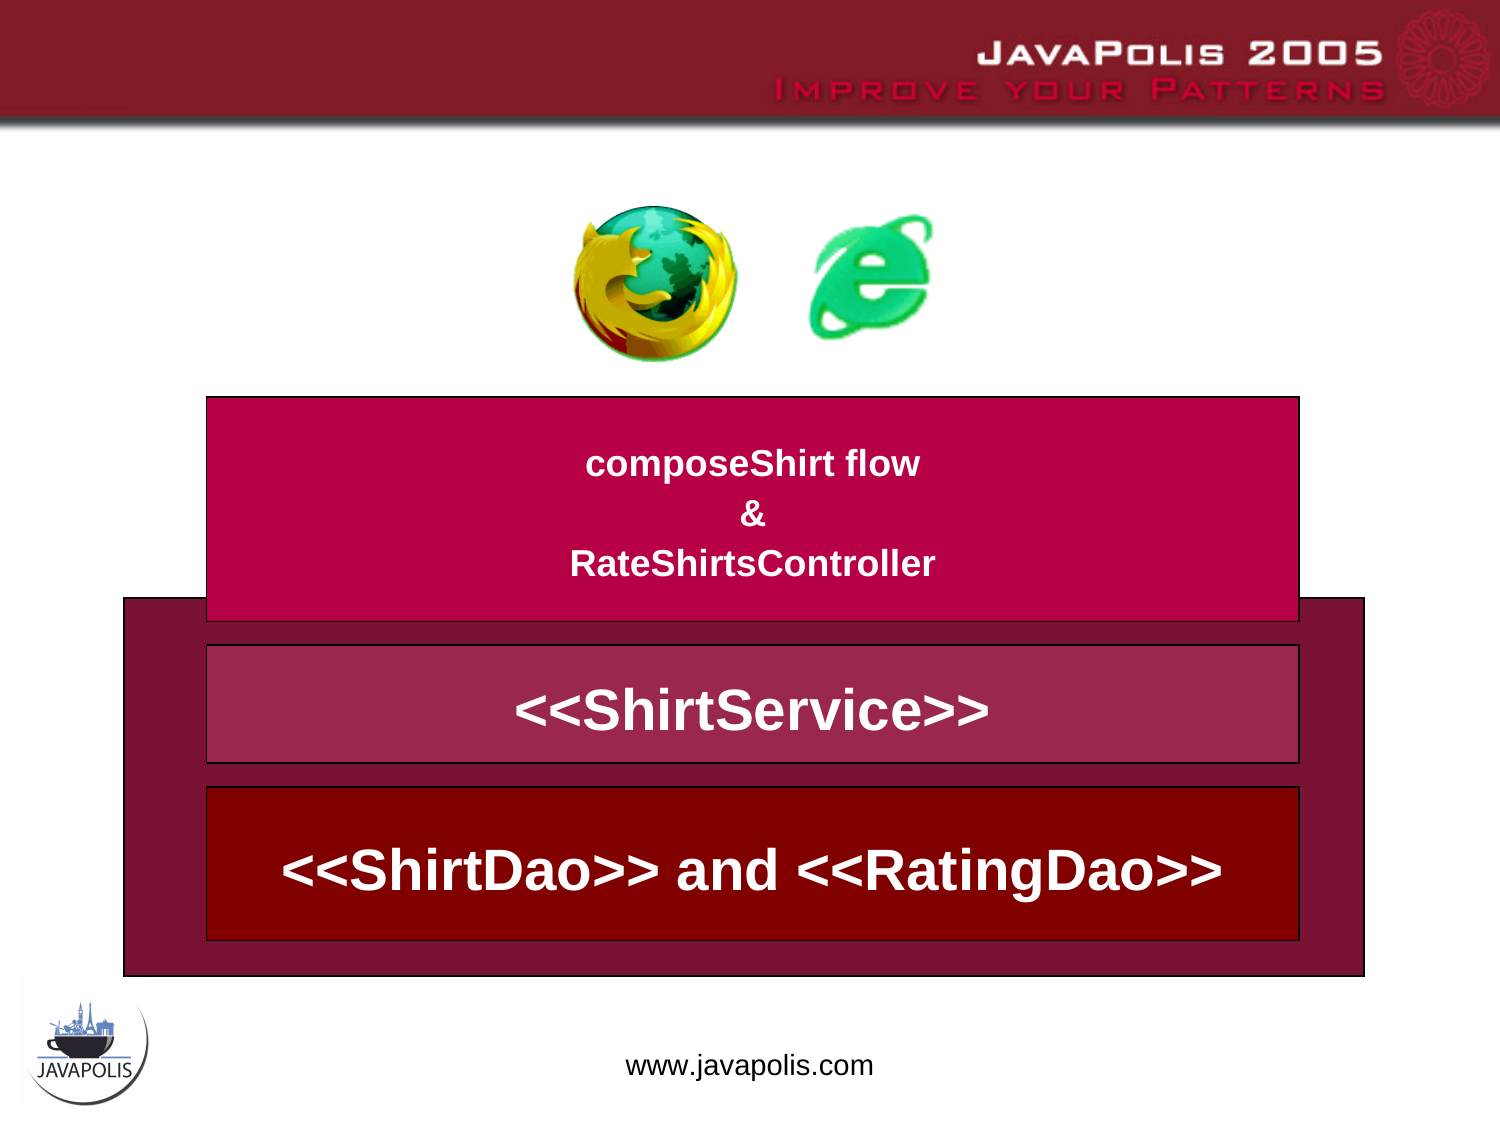

composeShirt flow
&
RateShirtsController
<<ShirtService>>
<<ShirtDao>> and <<RatingDao>>